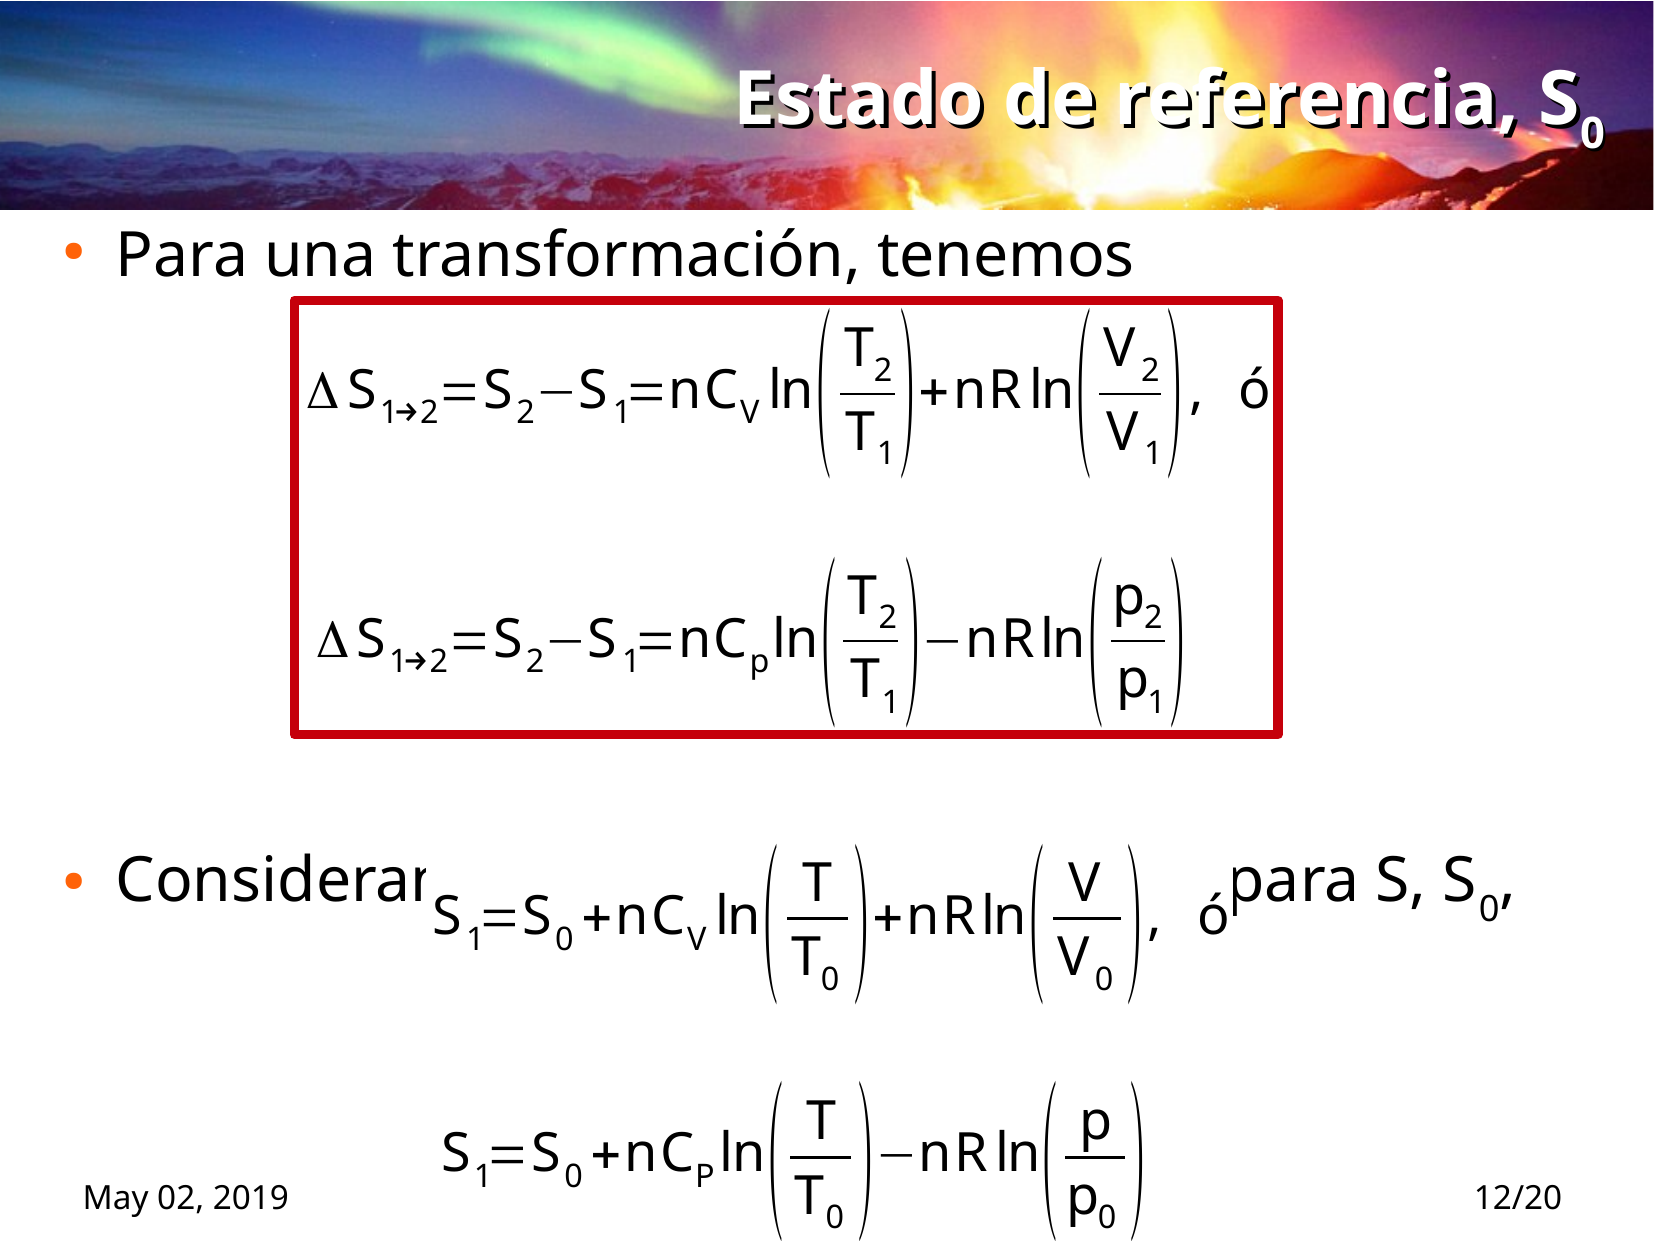

# Estado de referencia, S0
Para una transformación, tenemos
Considerando el estado de referencia para S, S0,
May 02, 2019
H. Asorey - F3B 2019
12